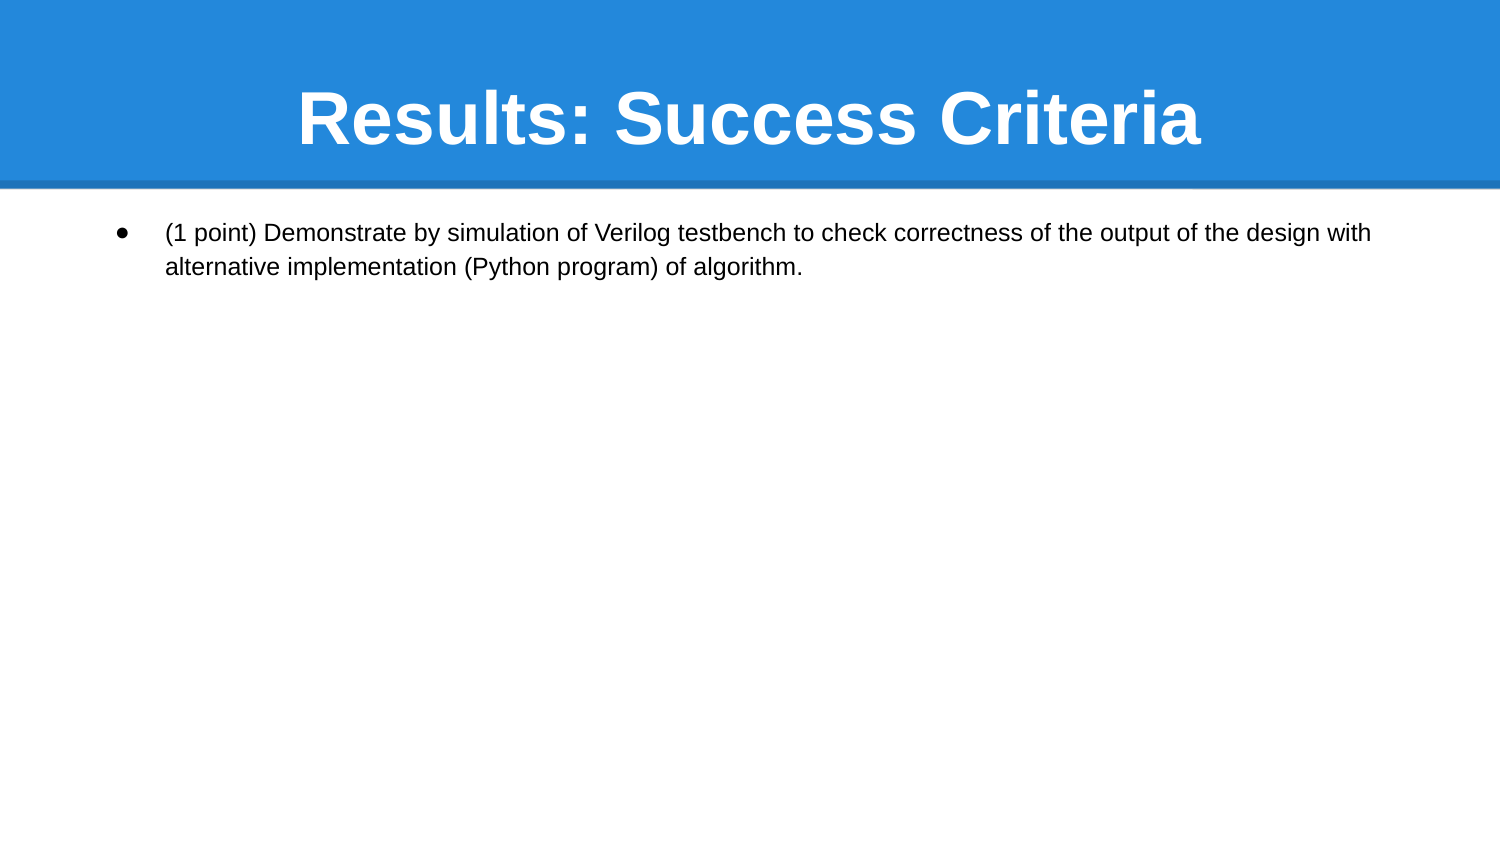

# Results: Success Criteria
(1 point) Demonstrate by simulation of Verilog testbench to check correctness of the output of the design with alternative implementation (Python program) of algorithm.